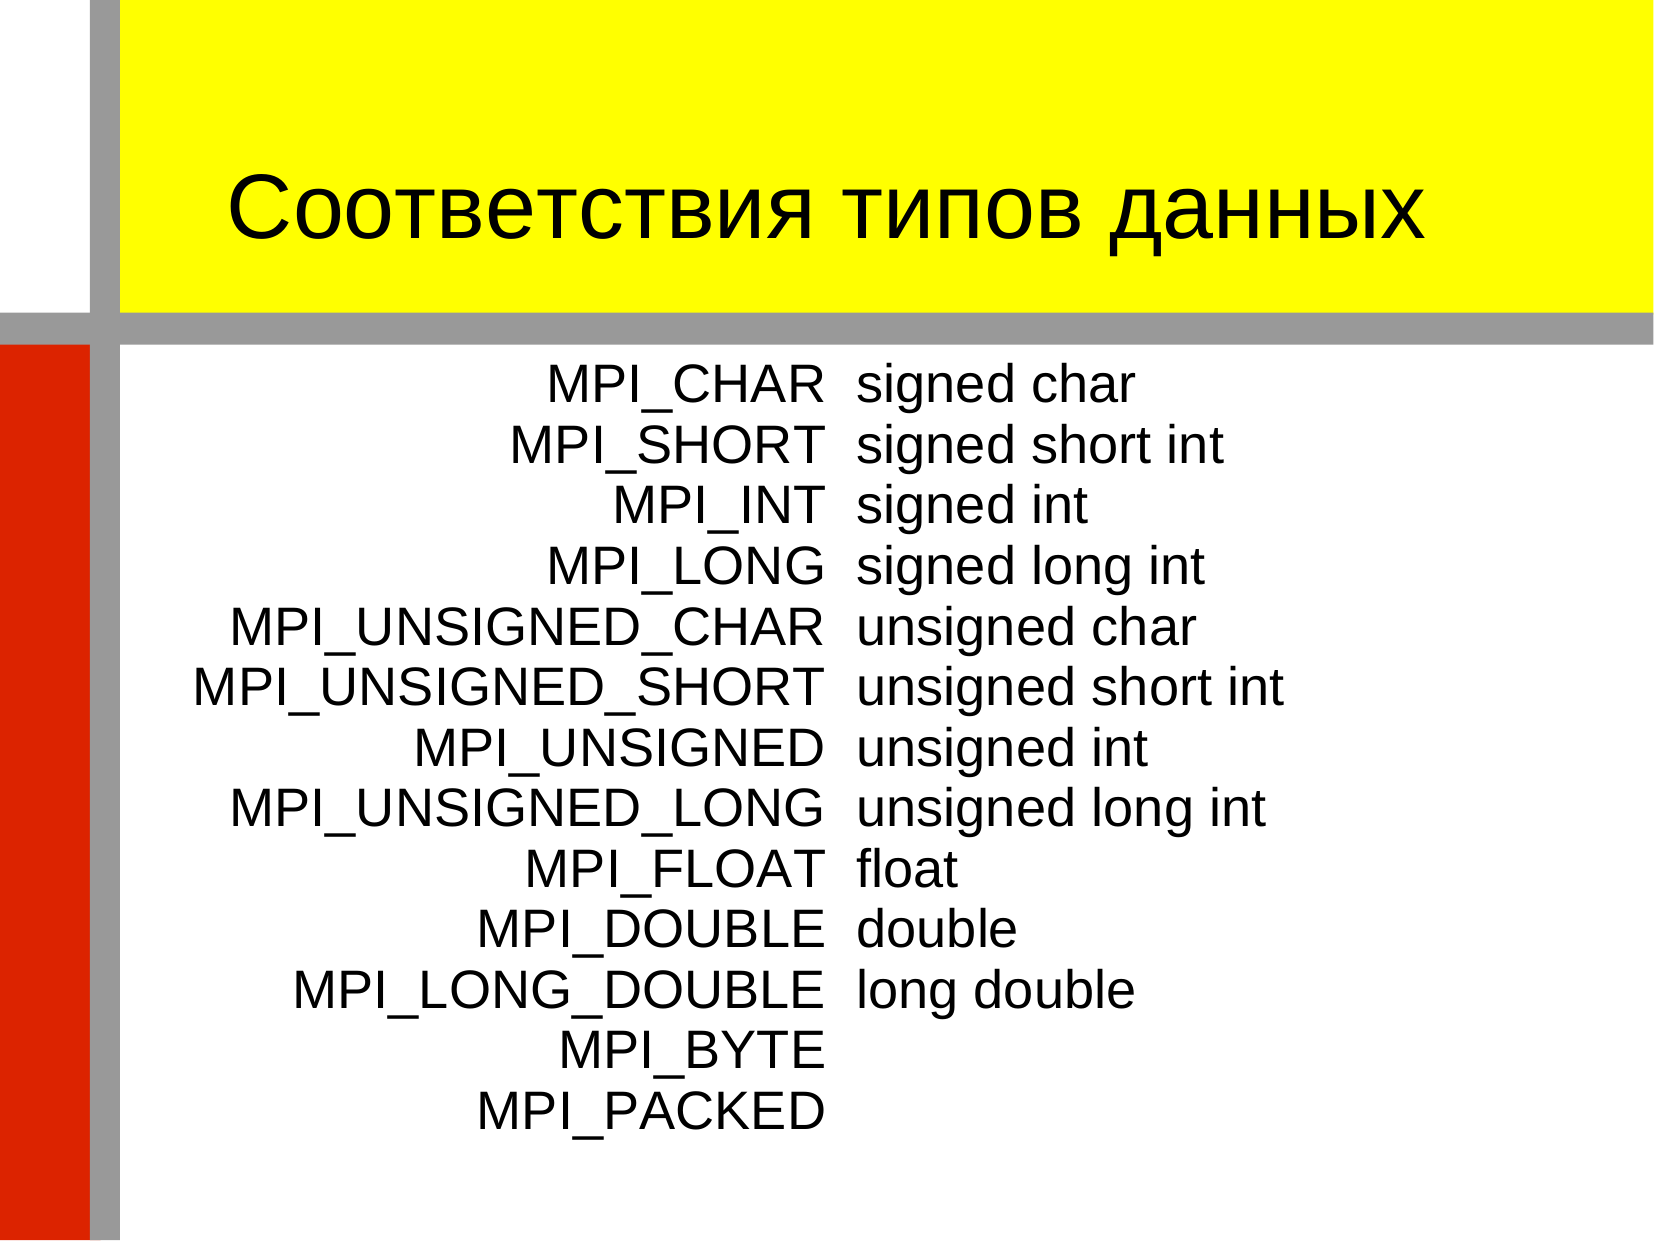

# Соответствия типов данных
MPI_CHAR
MPI_SHORT
MPI_INT
MPI_LONG
MPI_UNSIGNED_CHAR
MPI_UNSIGNED_SHORT
MPI_UNSIGNED
MPI_UNSIGNED_LONG
MPI_FLOAT
MPI_DOUBLE
MPI_LONG_DOUBLE
MPI_BYTE
MPI_PACKED
signed char
signed short int
signed int
signed long int
unsigned char
unsigned short int
unsigned int
unsigned long int
float
double
long double